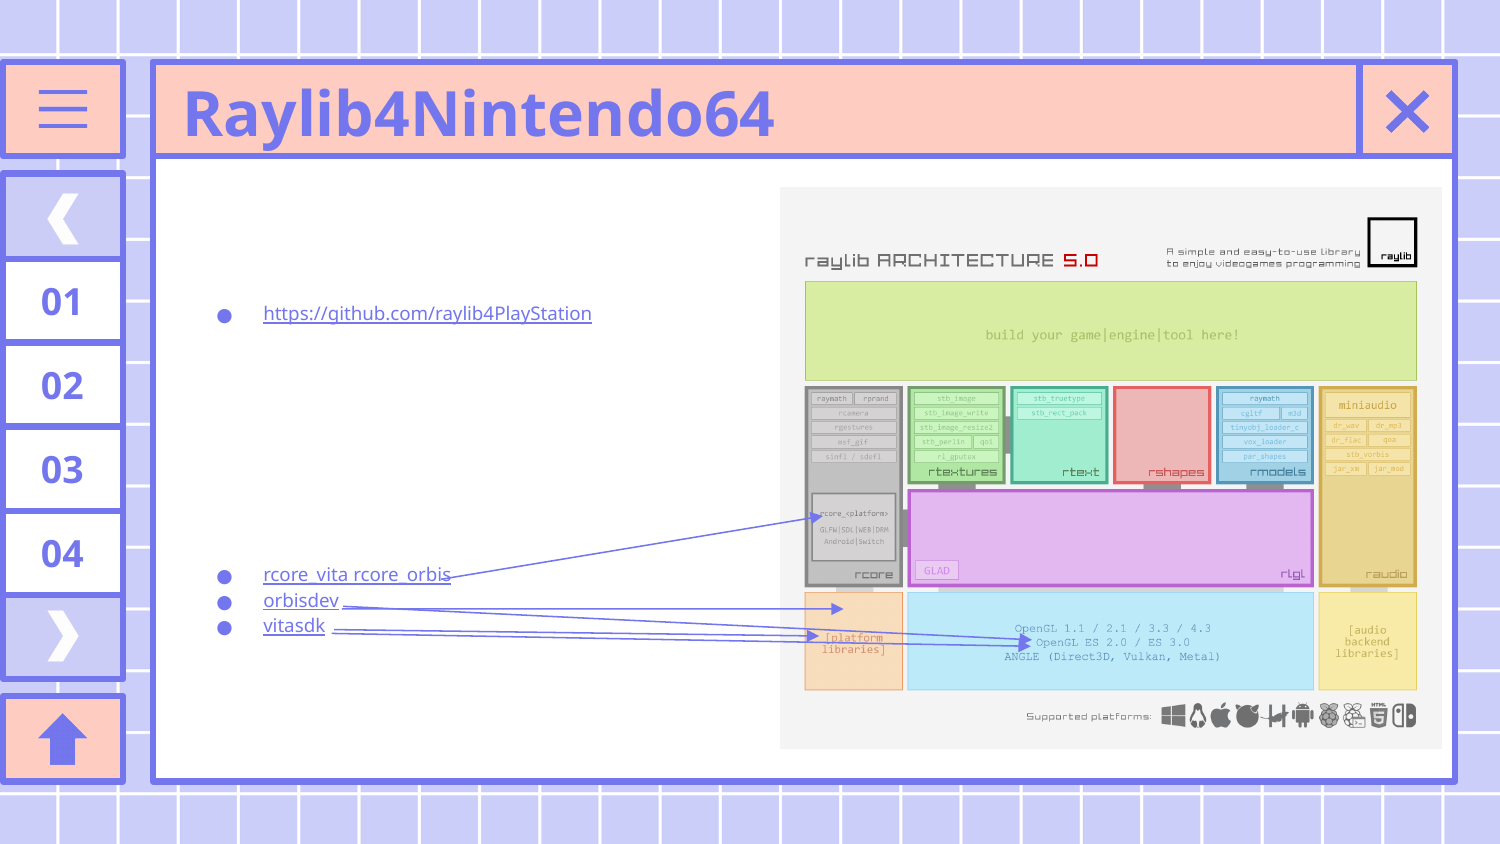

# Raylib4Nintendo64
https://github.com/raylib4PlayStation
01
rcore_vita rcore_orbis
orbisdev
vitasdk
02
03
04